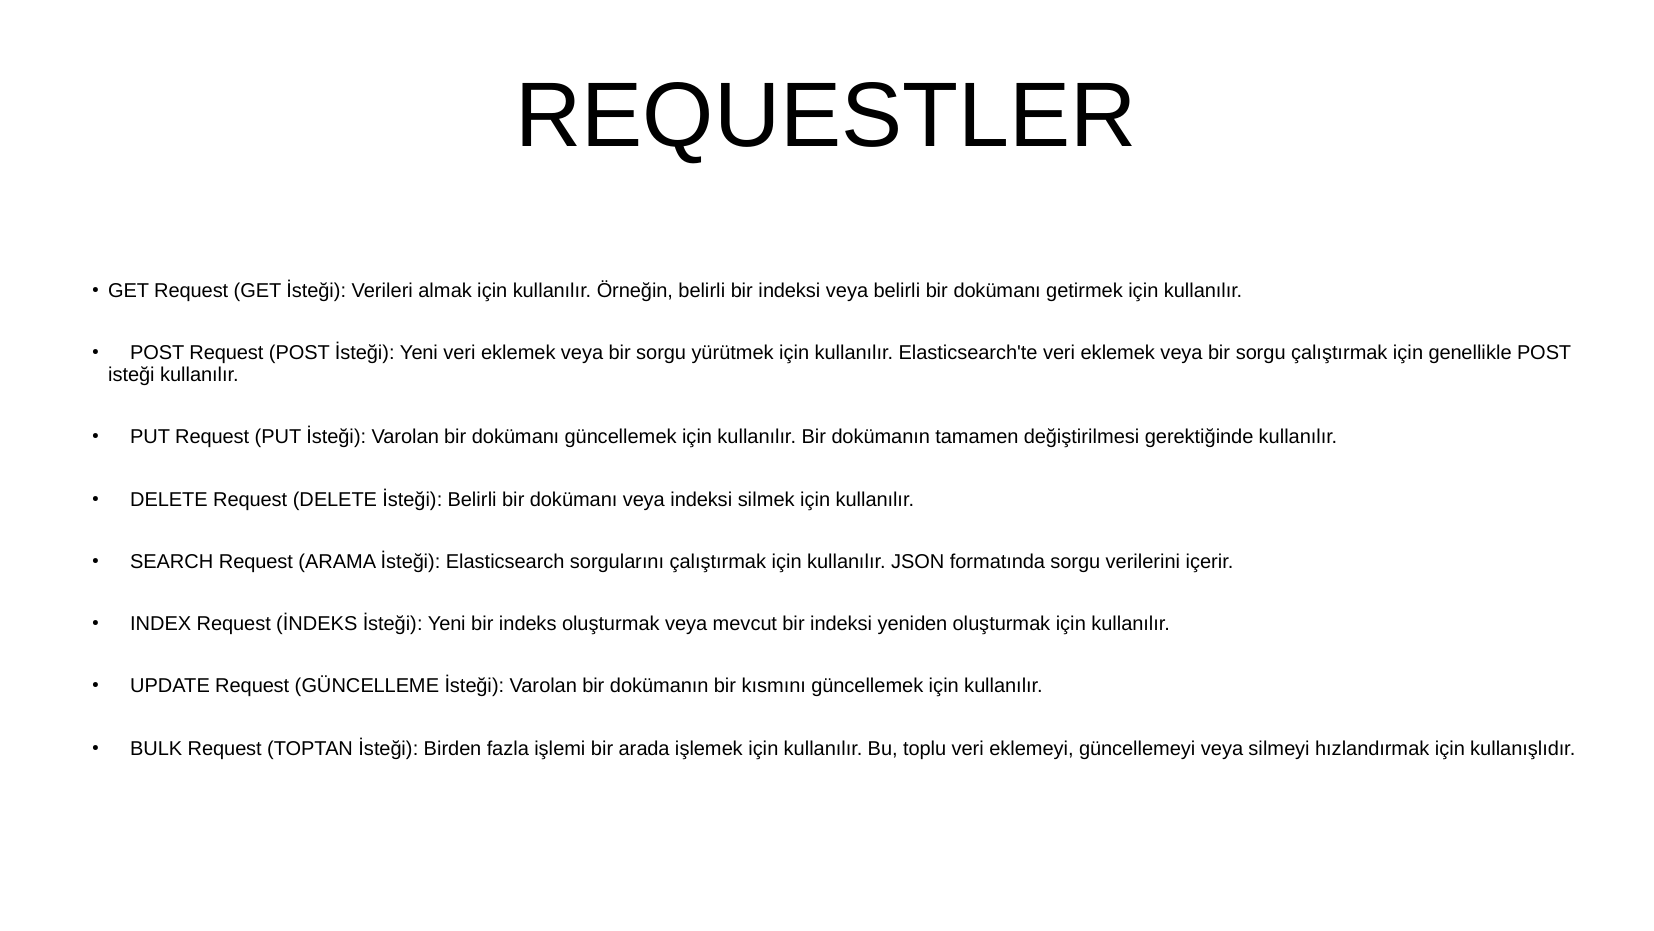

# REQUESTLER
GET Request (GET İsteği): Verileri almak için kullanılır. Örneğin, belirli bir indeksi veya belirli bir dokümanı getirmek için kullanılır.
 POST Request (POST İsteği): Yeni veri eklemek veya bir sorgu yürütmek için kullanılır. Elasticsearch'te veri eklemek veya bir sorgu çalıştırmak için genellikle POST isteği kullanılır.
 PUT Request (PUT İsteği): Varolan bir dokümanı güncellemek için kullanılır. Bir dokümanın tamamen değiştirilmesi gerektiğinde kullanılır.
 DELETE Request (DELETE İsteği): Belirli bir dokümanı veya indeksi silmek için kullanılır.
 SEARCH Request (ARAMA İsteği): Elasticsearch sorgularını çalıştırmak için kullanılır. JSON formatında sorgu verilerini içerir.
 INDEX Request (İNDEKS İsteği): Yeni bir indeks oluşturmak veya mevcut bir indeksi yeniden oluşturmak için kullanılır.
 UPDATE Request (GÜNCELLEME İsteği): Varolan bir dokümanın bir kısmını güncellemek için kullanılır.
 BULK Request (TOPTAN İsteği): Birden fazla işlemi bir arada işlemek için kullanılır. Bu, toplu veri eklemeyi, güncellemeyi veya silmeyi hızlandırmak için kullanışlıdır.